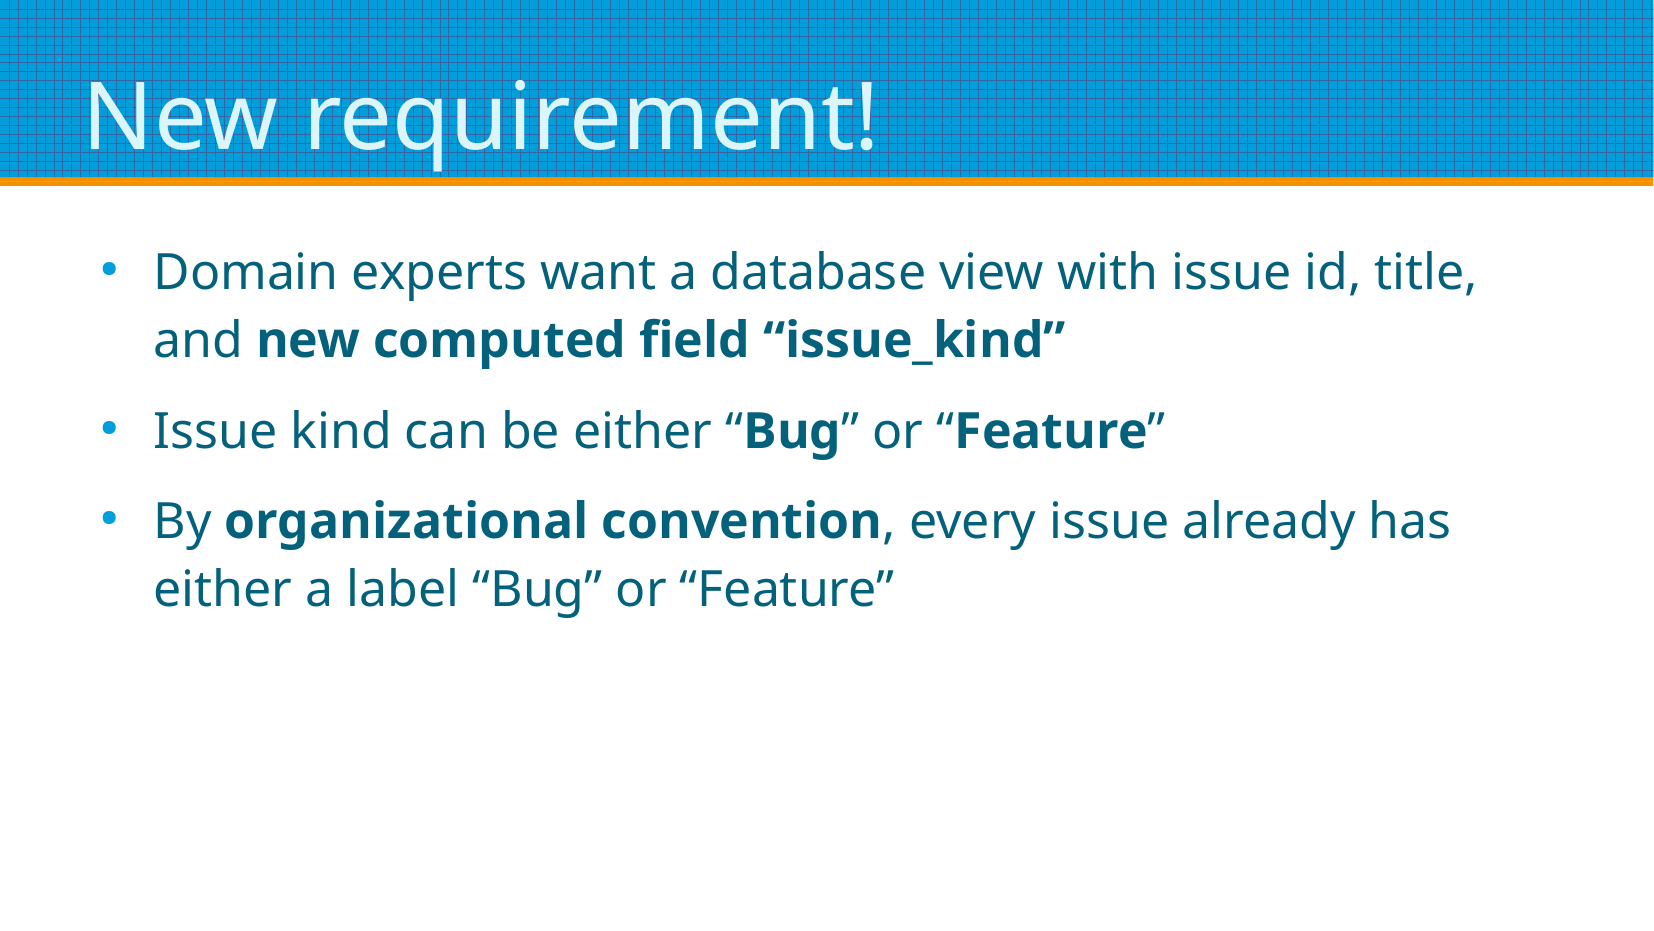

# New requirement!
Domain experts want a database view with issue id, title, and new computed field “issue_kind”
Issue kind can be either “Bug” or “Feature”
By organizational convention, every issue already has either a label “Bug” or “Feature”